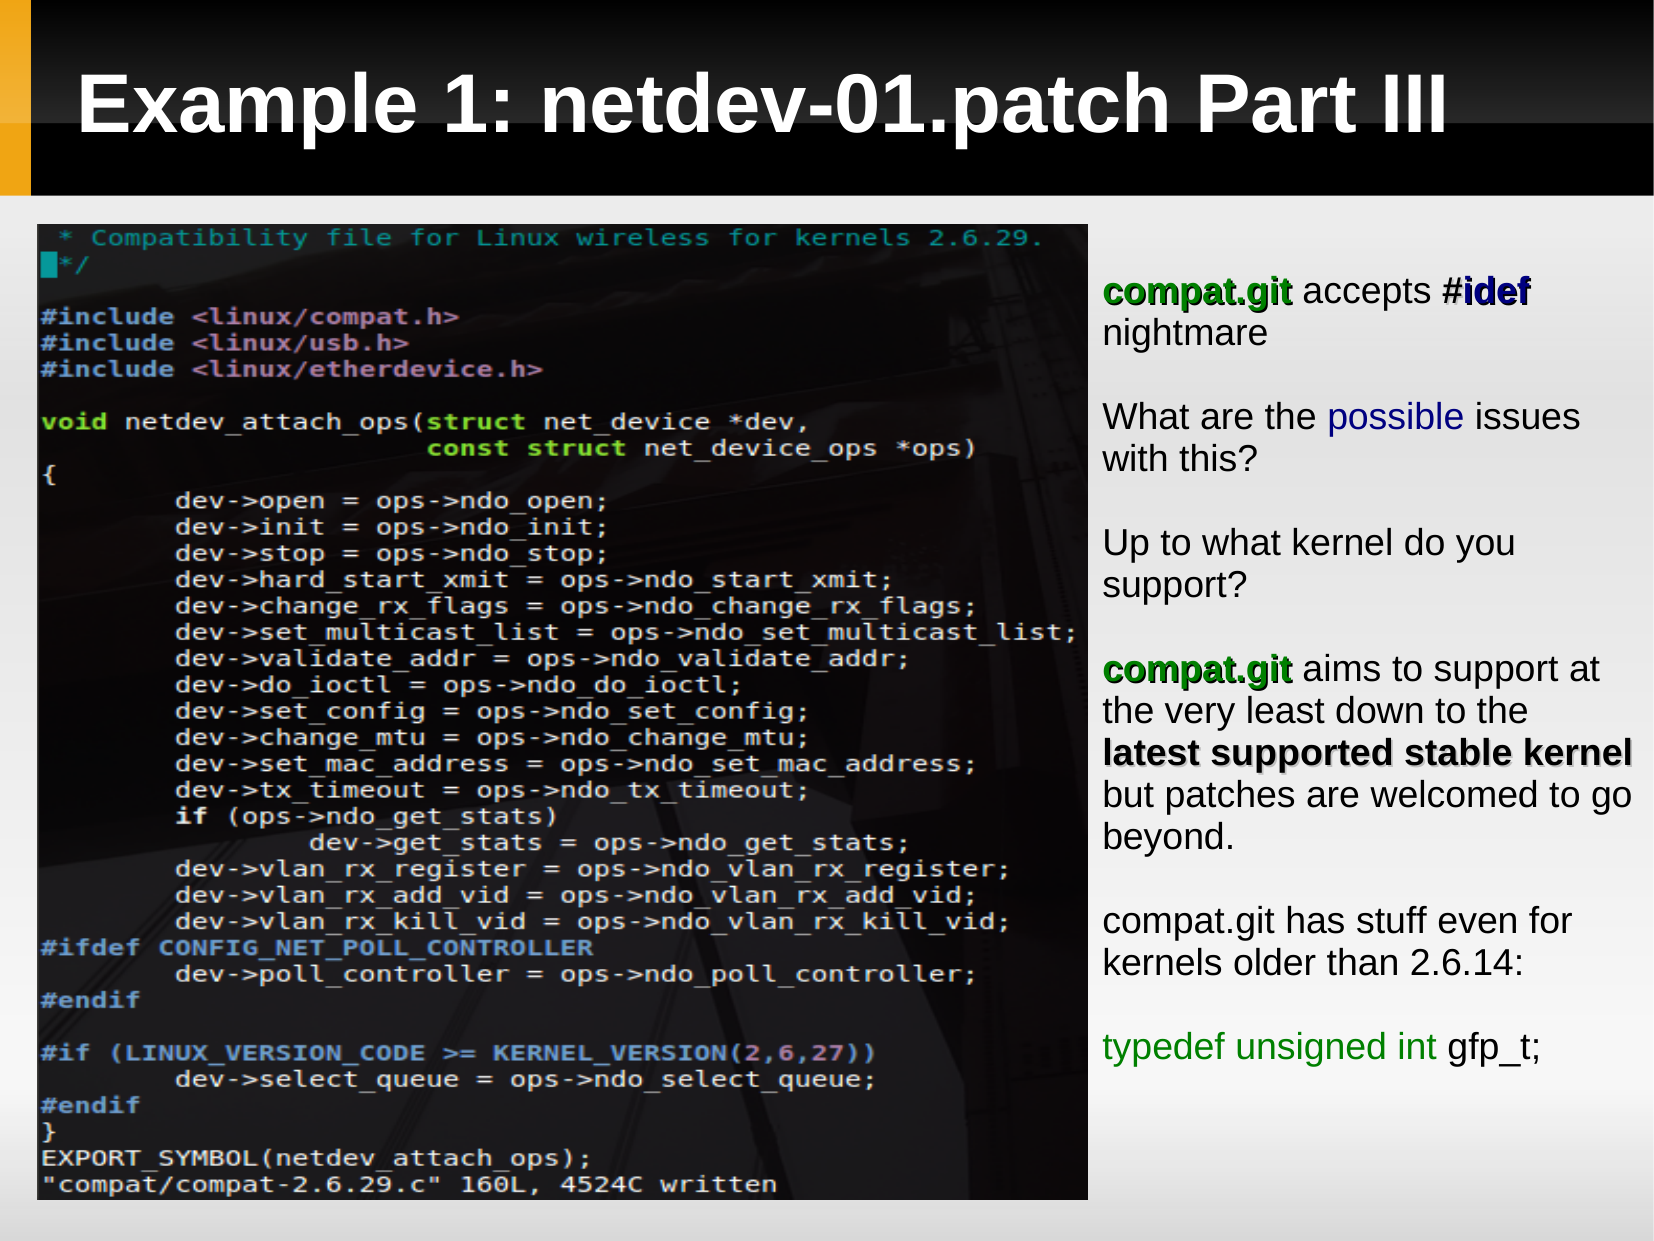

# Example 1: netdev-01.patch Part III
compat.git accepts #idef nightmare
What are the possible issues with this?
Up to what kernel do you support?
compat.git aims to support at the very least down to the latest supported stable kernel but patches are welcomed to go beyond.
compat.git has stuff even for kernels older than 2.6.14:
typedef unsigned int gfp_t;